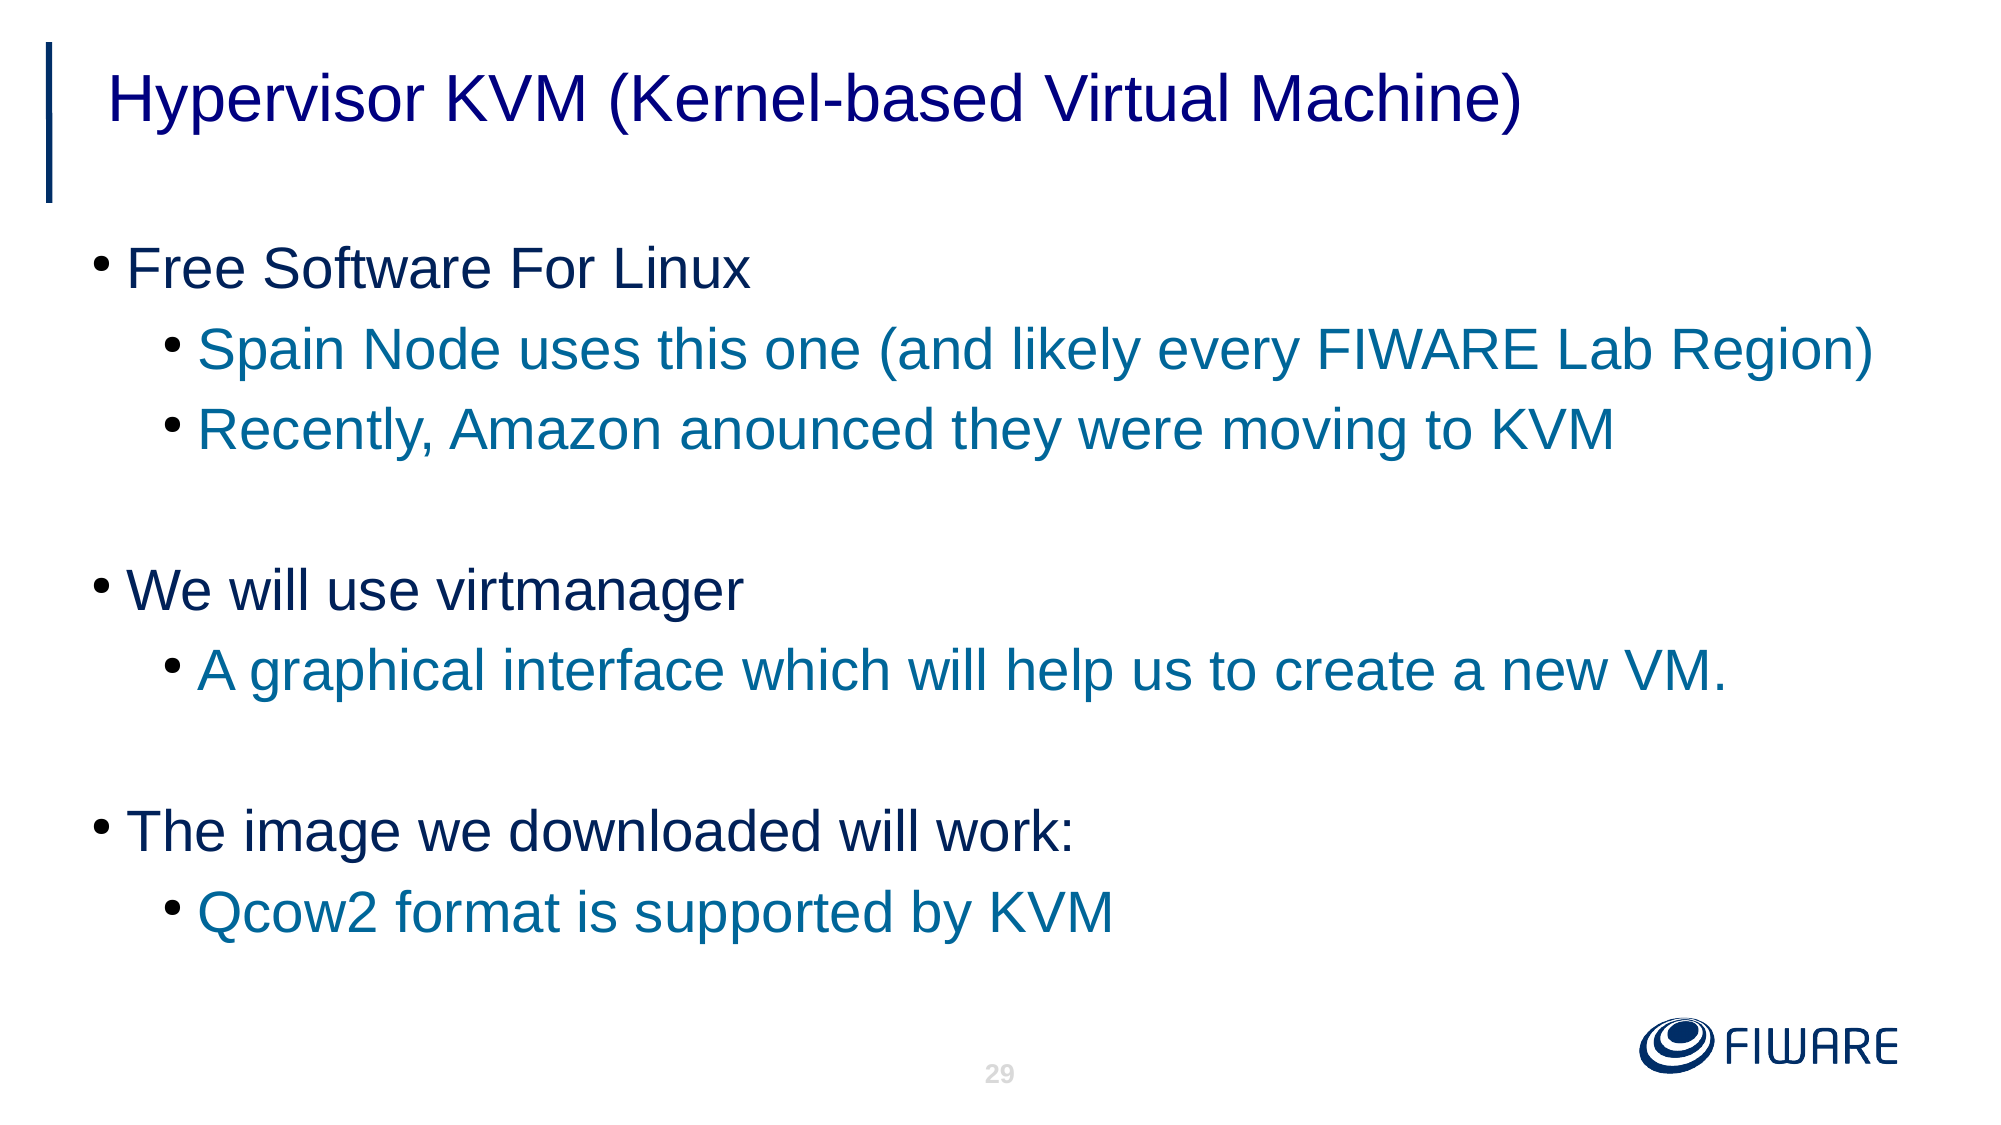

# Hypervisor KVM (Kernel-based Virtual Machine)
Free Software For Linux
Spain Node uses this one (and likely every FIWARE Lab Region)
Recently, Amazon anounced they were moving to KVM
We will use virtmanager
A graphical interface which will help us to create a new VM.
The image we downloaded will work:
Qcow2 format is supported by KVM